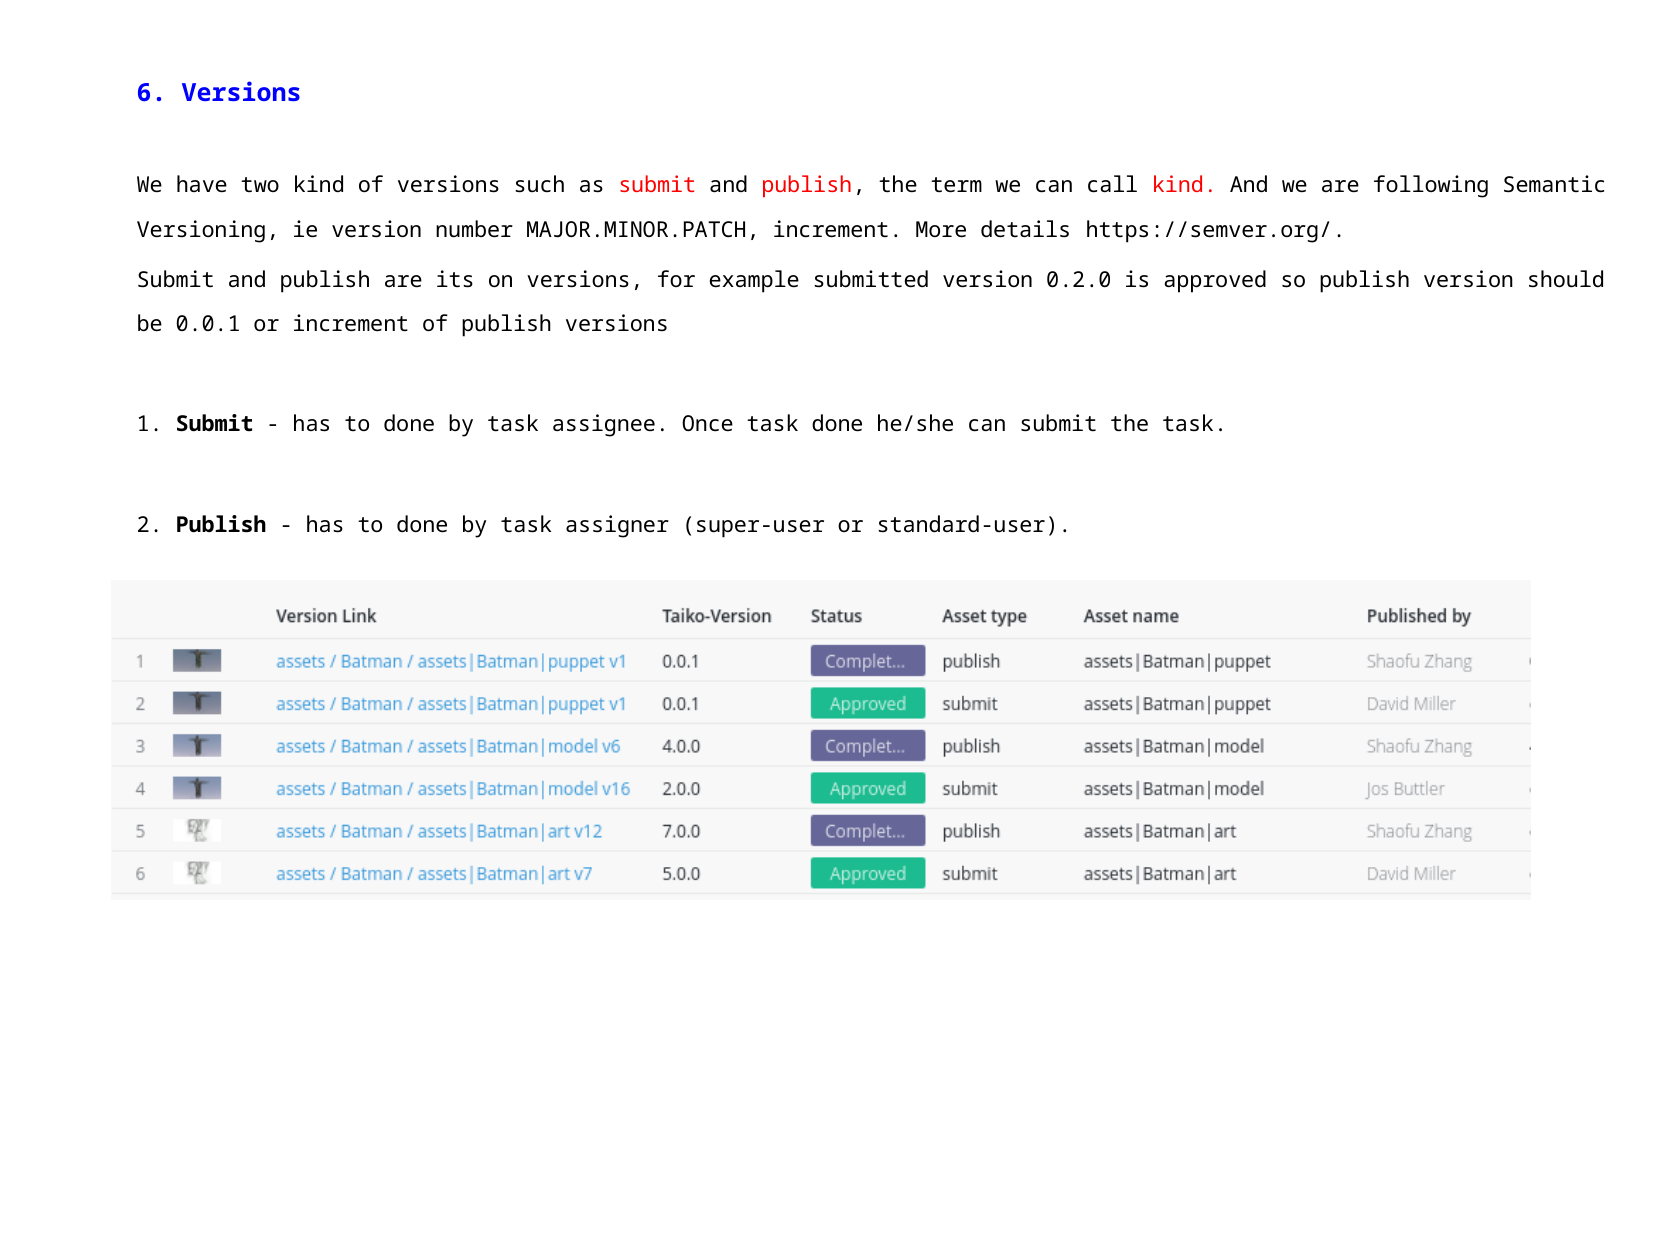

6. Versions
We have two kind of versions such as submit and publish, the term we can call kind. And we are following Semantic Versioning, ie version number MAJOR.MINOR.PATCH, increment. More details https://semver.org/.
Submit and publish are its on versions, for example submitted version 0.2.0 is approved so publish version should be 0.0.1 or increment of publish versions
1. Submit - has to done by task assignee. Once task done he/she can submit the task.
2. Publish - has to done by task assigner (super-user or standard-user).